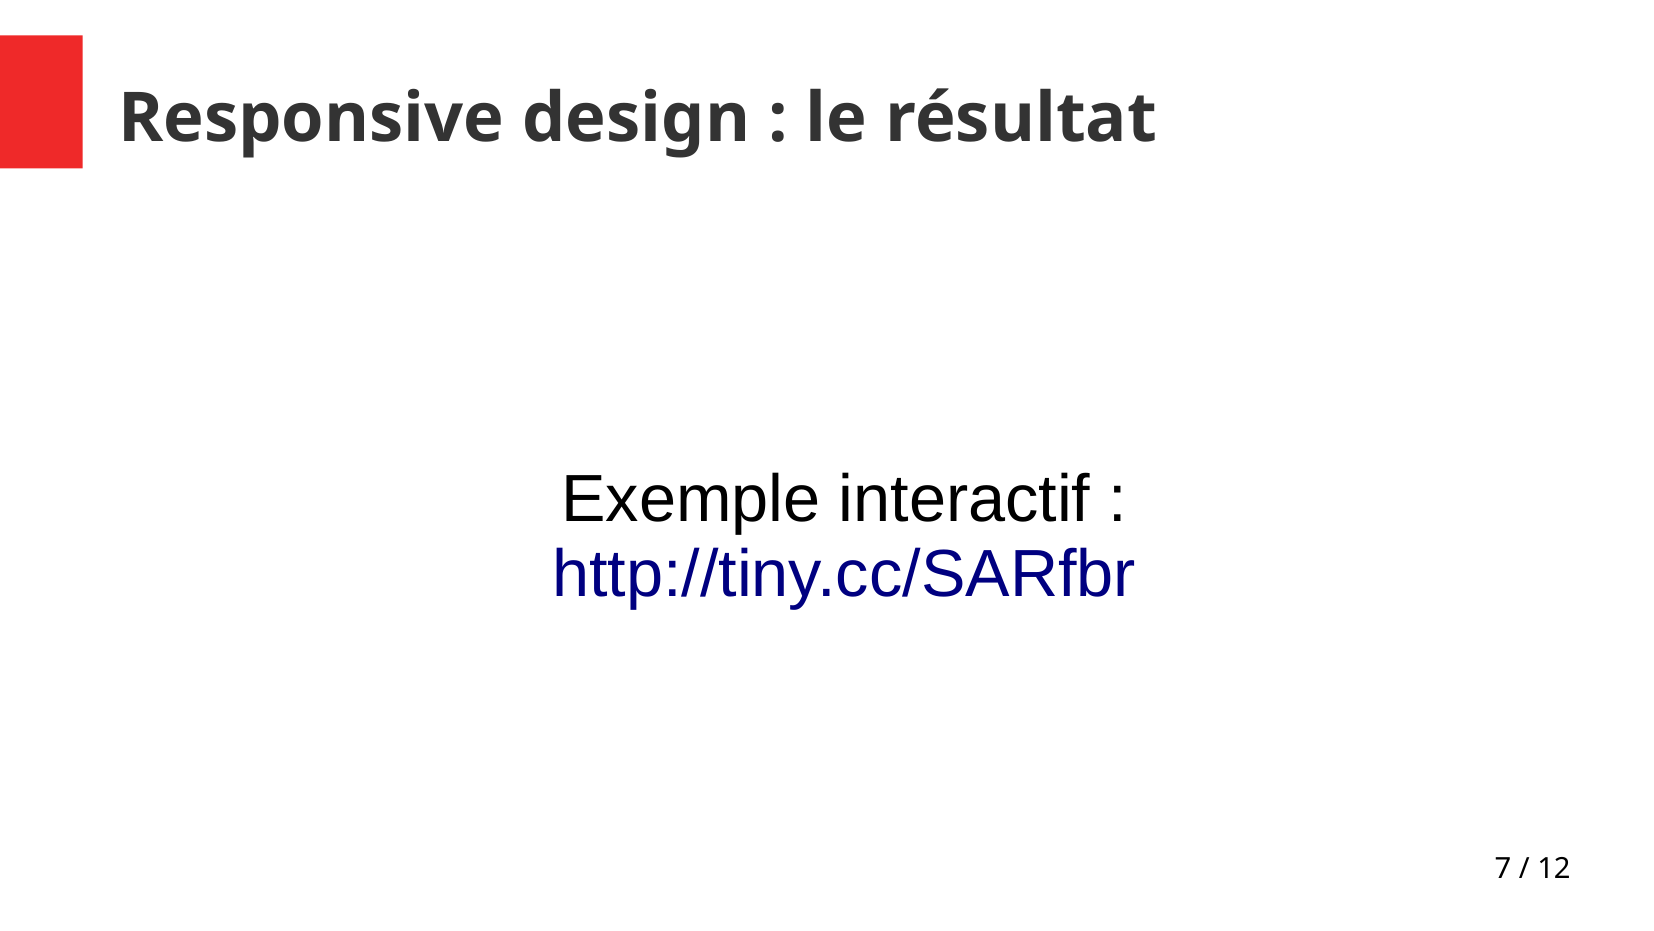

# Responsive design : le résultat
Exemple interactif :
http://tiny.cc/SARfbr
7